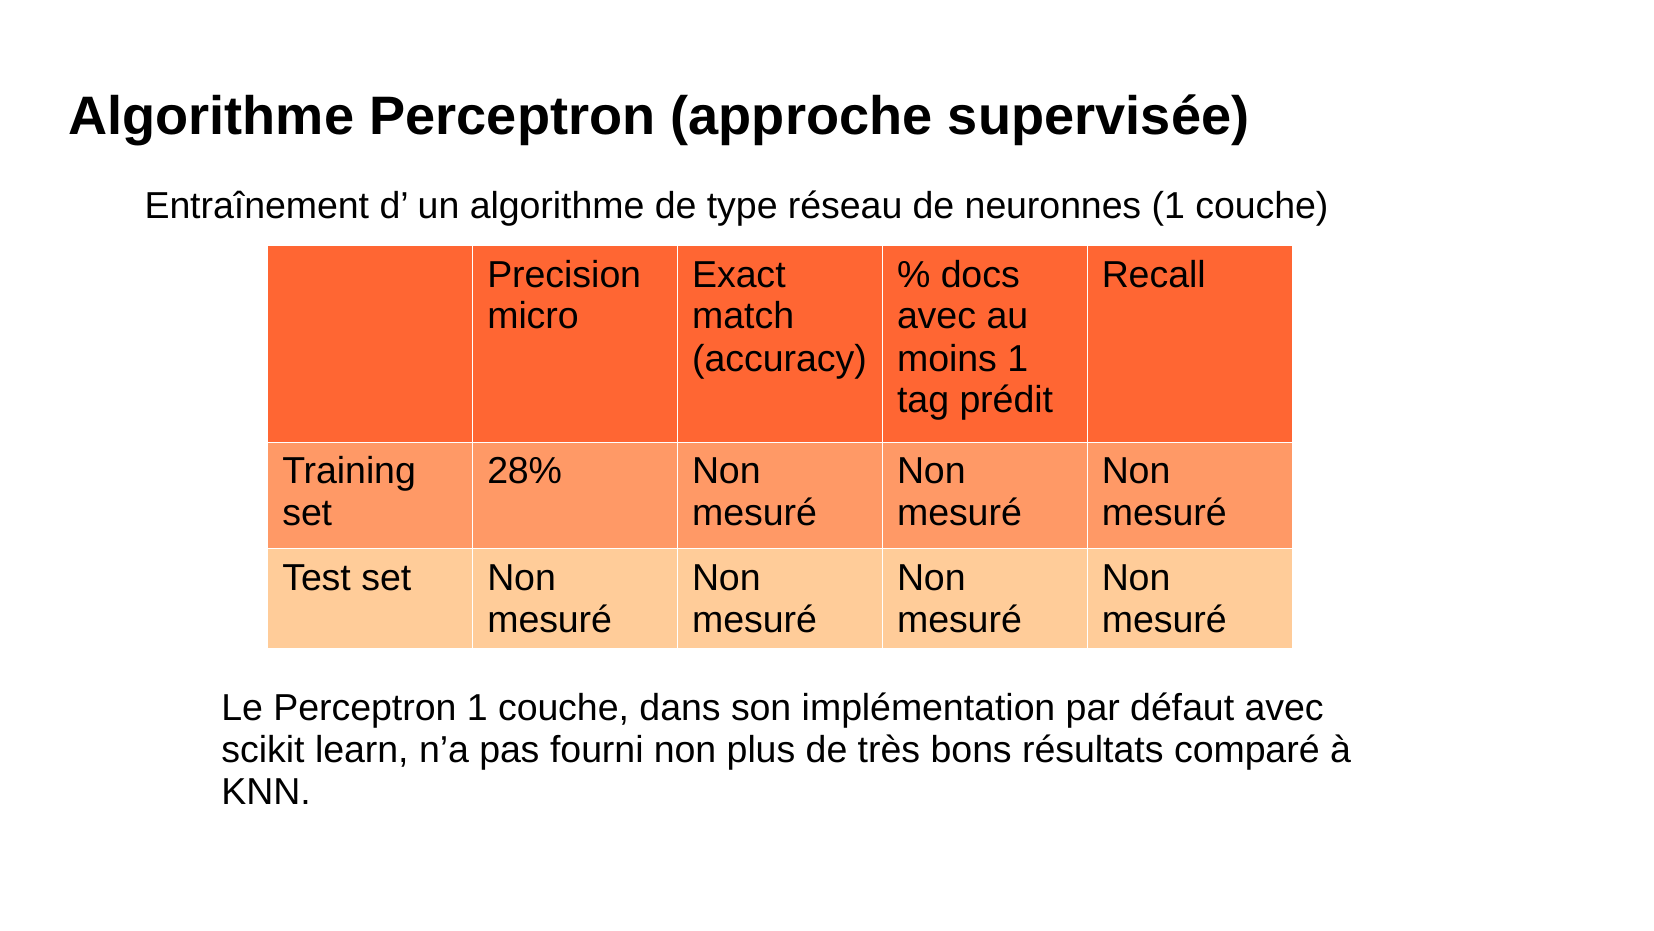

Algorithme Perceptron (approche supervisée)
Entraînement d’ un algorithme de type réseau de neuronnes (1 couche)
| | Precision micro | Exact match (accuracy) | % docs avec au moins 1 tag prédit | Recall |
| --- | --- | --- | --- | --- |
| Training set | 28% | Non mesuré | Non mesuré | Non mesuré |
| Test set | Non mesuré | Non mesuré | Non mesuré | Non mesuré |
Le Perceptron 1 couche, dans son implémentation par défaut avec scikit learn, n’a pas fourni non plus de très bons résultats comparé à KNN.